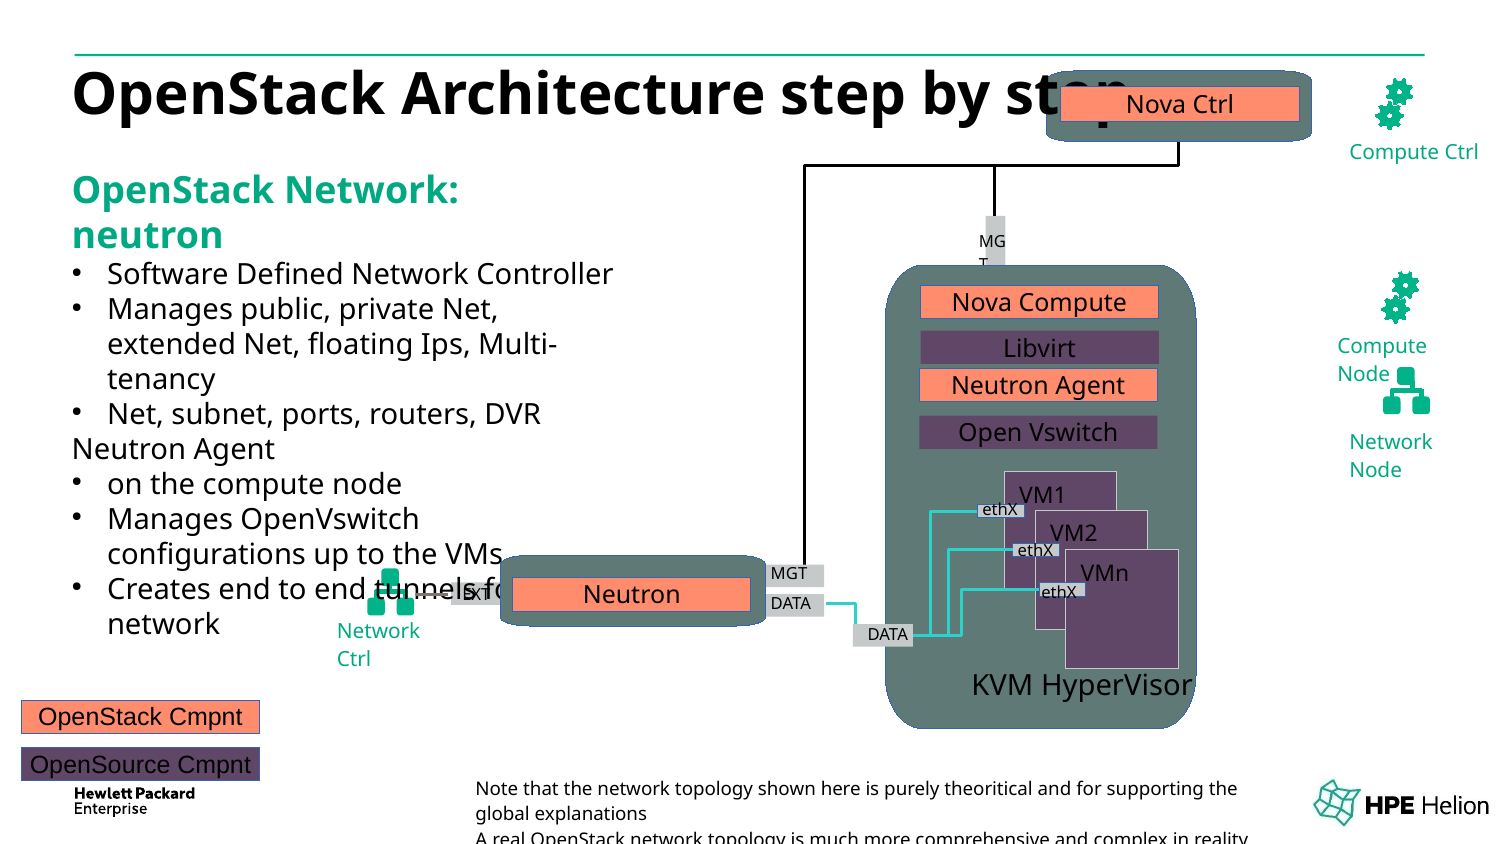

# OpenStack Architecture step by step
Compute Ctrl
Nova Ctrl
OpenStack Network: neutron
Software Defined Network Controller
Manages public, private Net, extended Net, floating Ips, Multi-tenancy
Net, subnet, ports, routers, DVR
Neutron Agent
on the compute node
Manages OpenVswitch configurations up to the VMs
Creates end to end tunnels for each network
MGT
 KVM HyperVisor
Compute Node
Nova Compute
Libvirt
Network Node
Neutron Agent
Open Vswitch
VM1
ethX
VM2
ethX
VMn
MGT
Network Ctrl
ethX
EXT
Neutron
DATA
DATA
OpenStack Cmpnt
OpenSource Cmpnt
Note that the network topology shown here is purely theoritical and for supporting the global explanations
A real OpenStack network topology is much more comprehensive and complex in reality